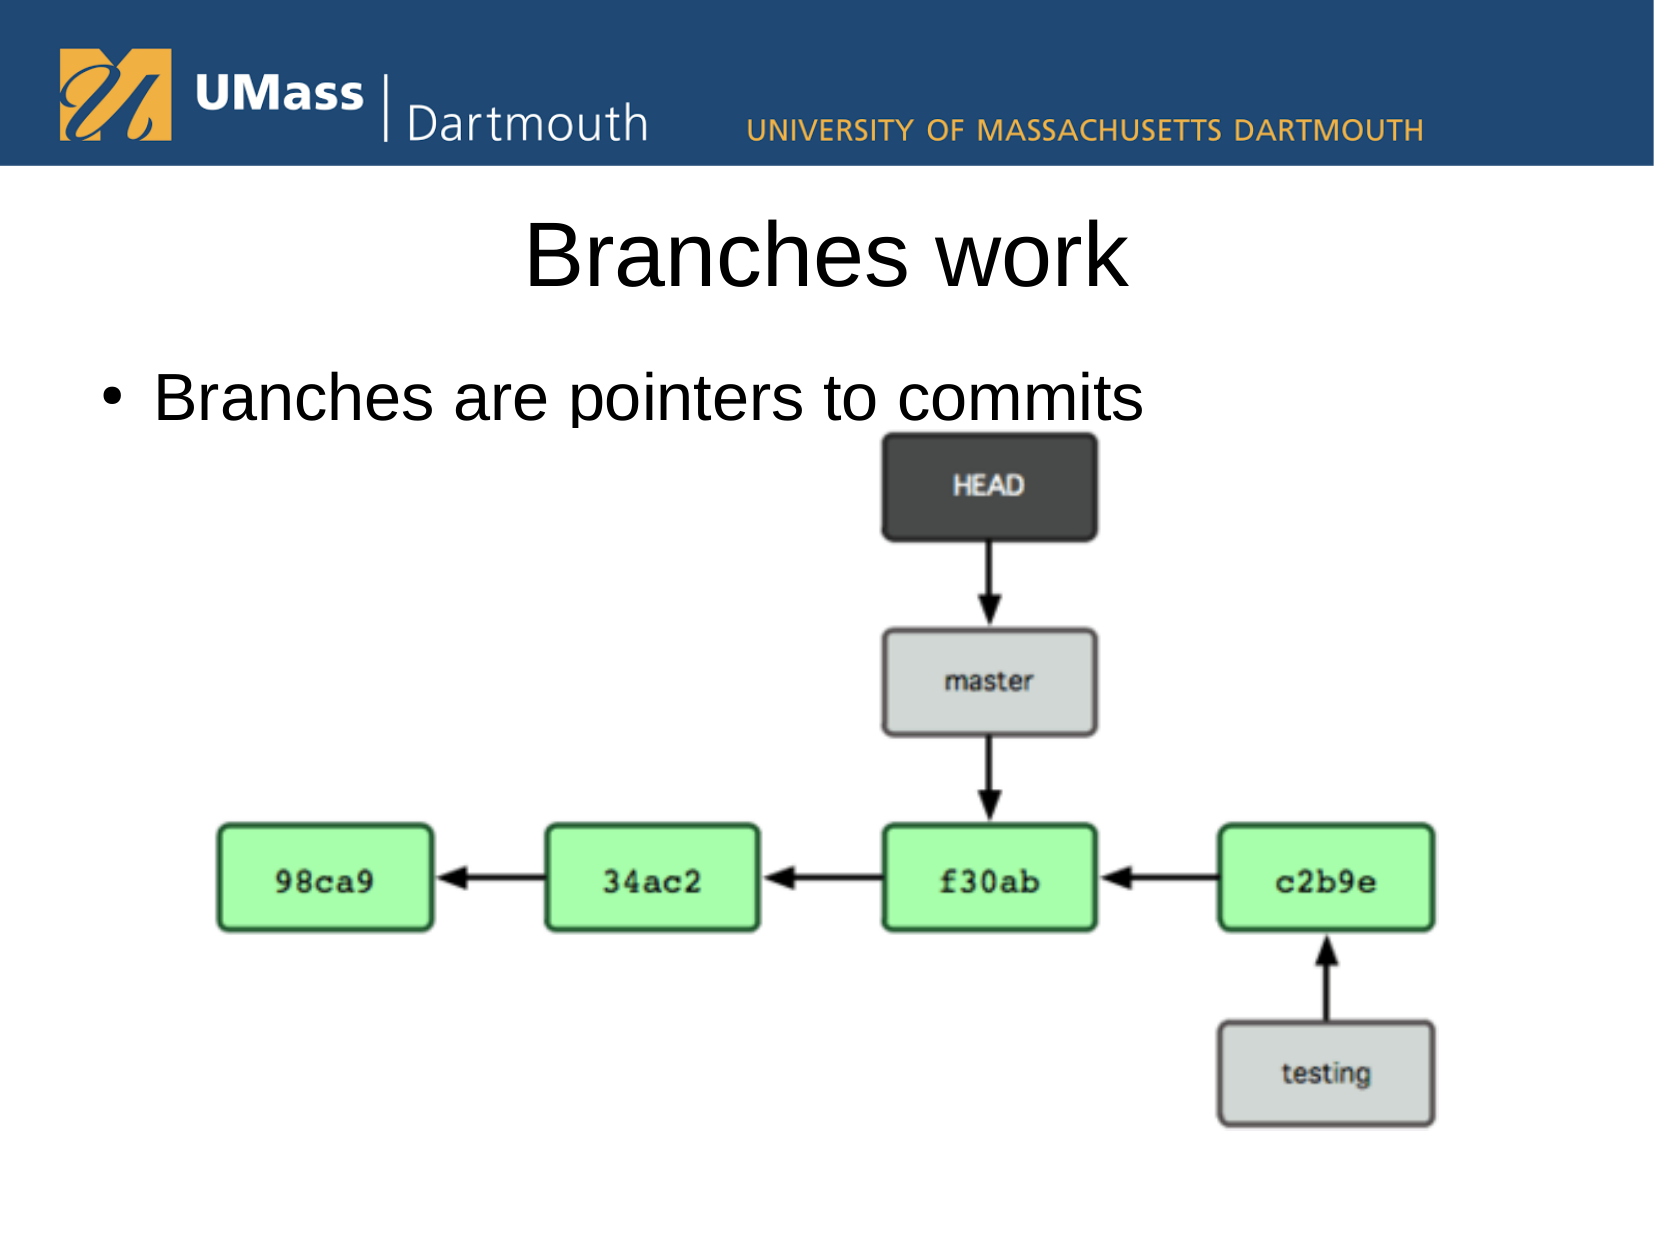

# Branches work
Branches are pointers to commits